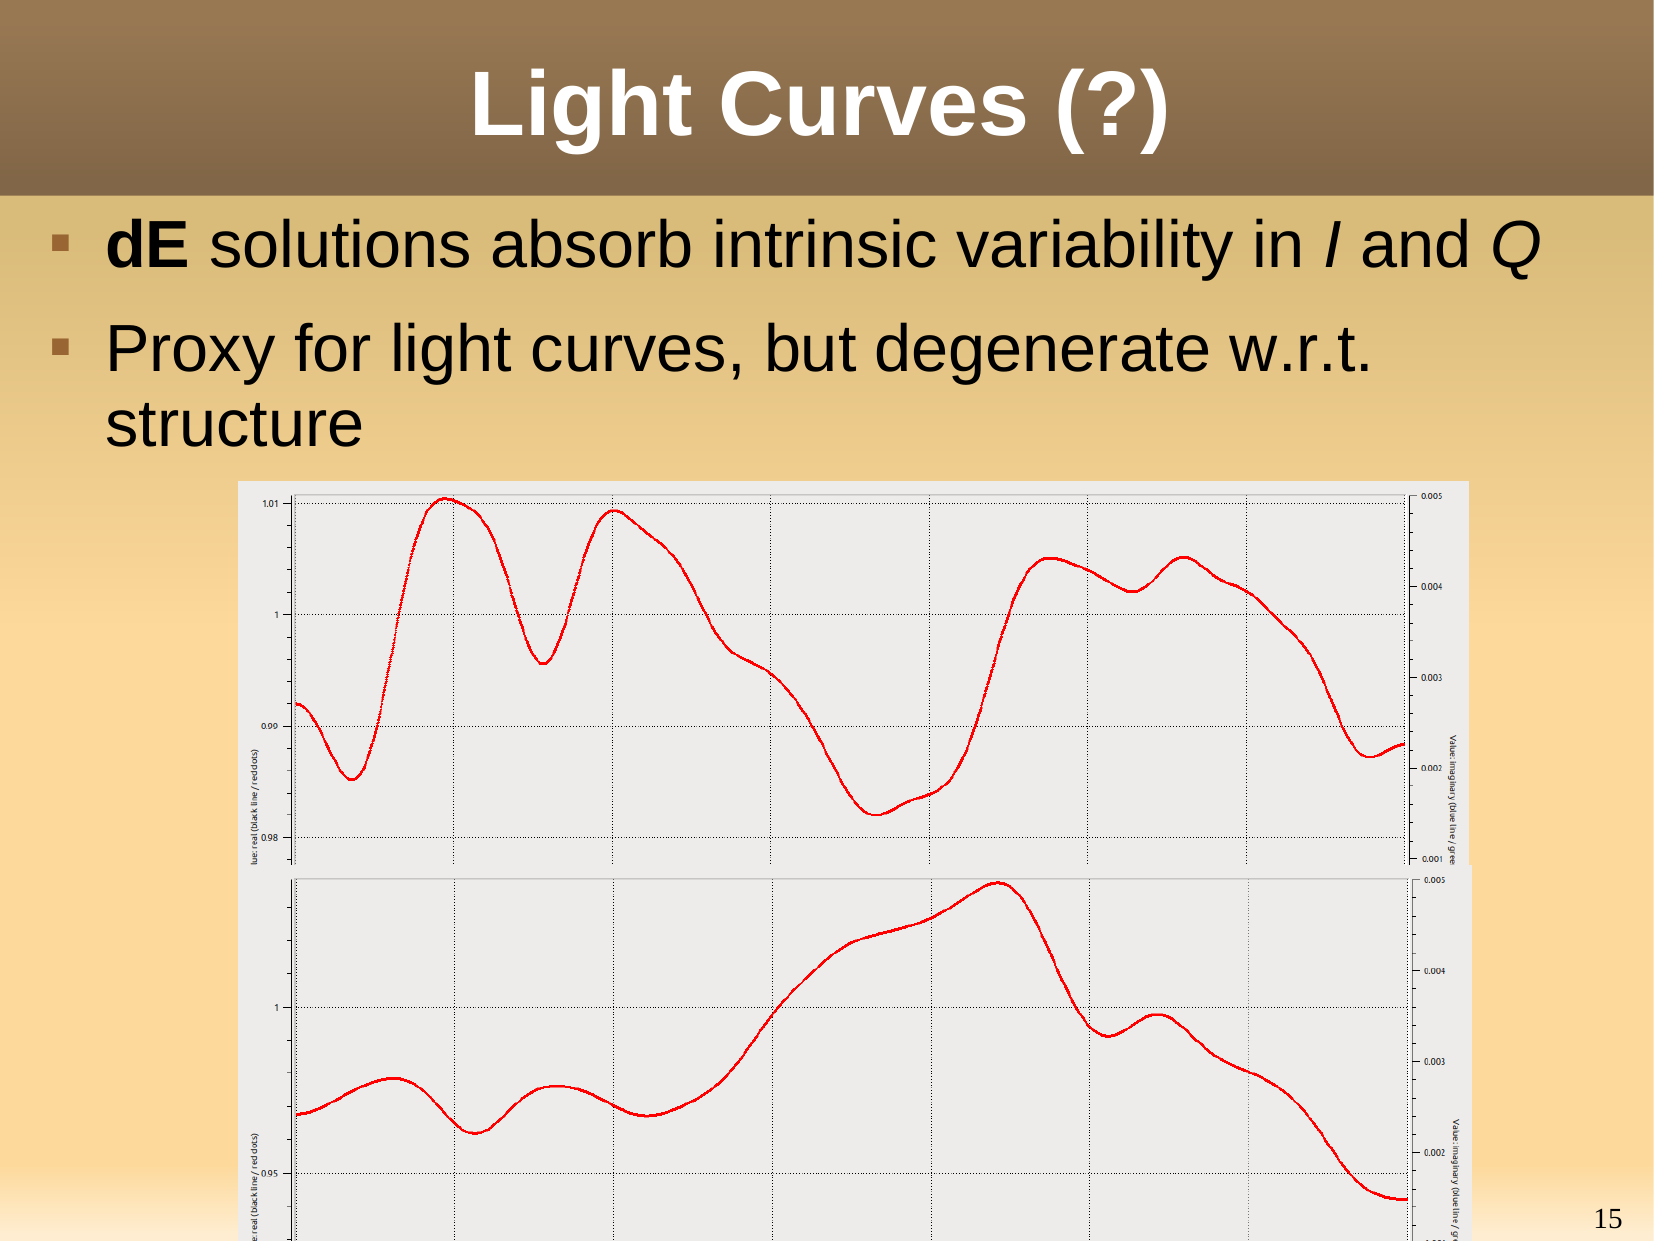

# Light Curves (?)
dE solutions absorb intrinsic variability in I and Q
Proxy for light curves, but degenerate w.r.t. structure
O. Smirnov - Transient EW Masochists - Kruger 2013
15